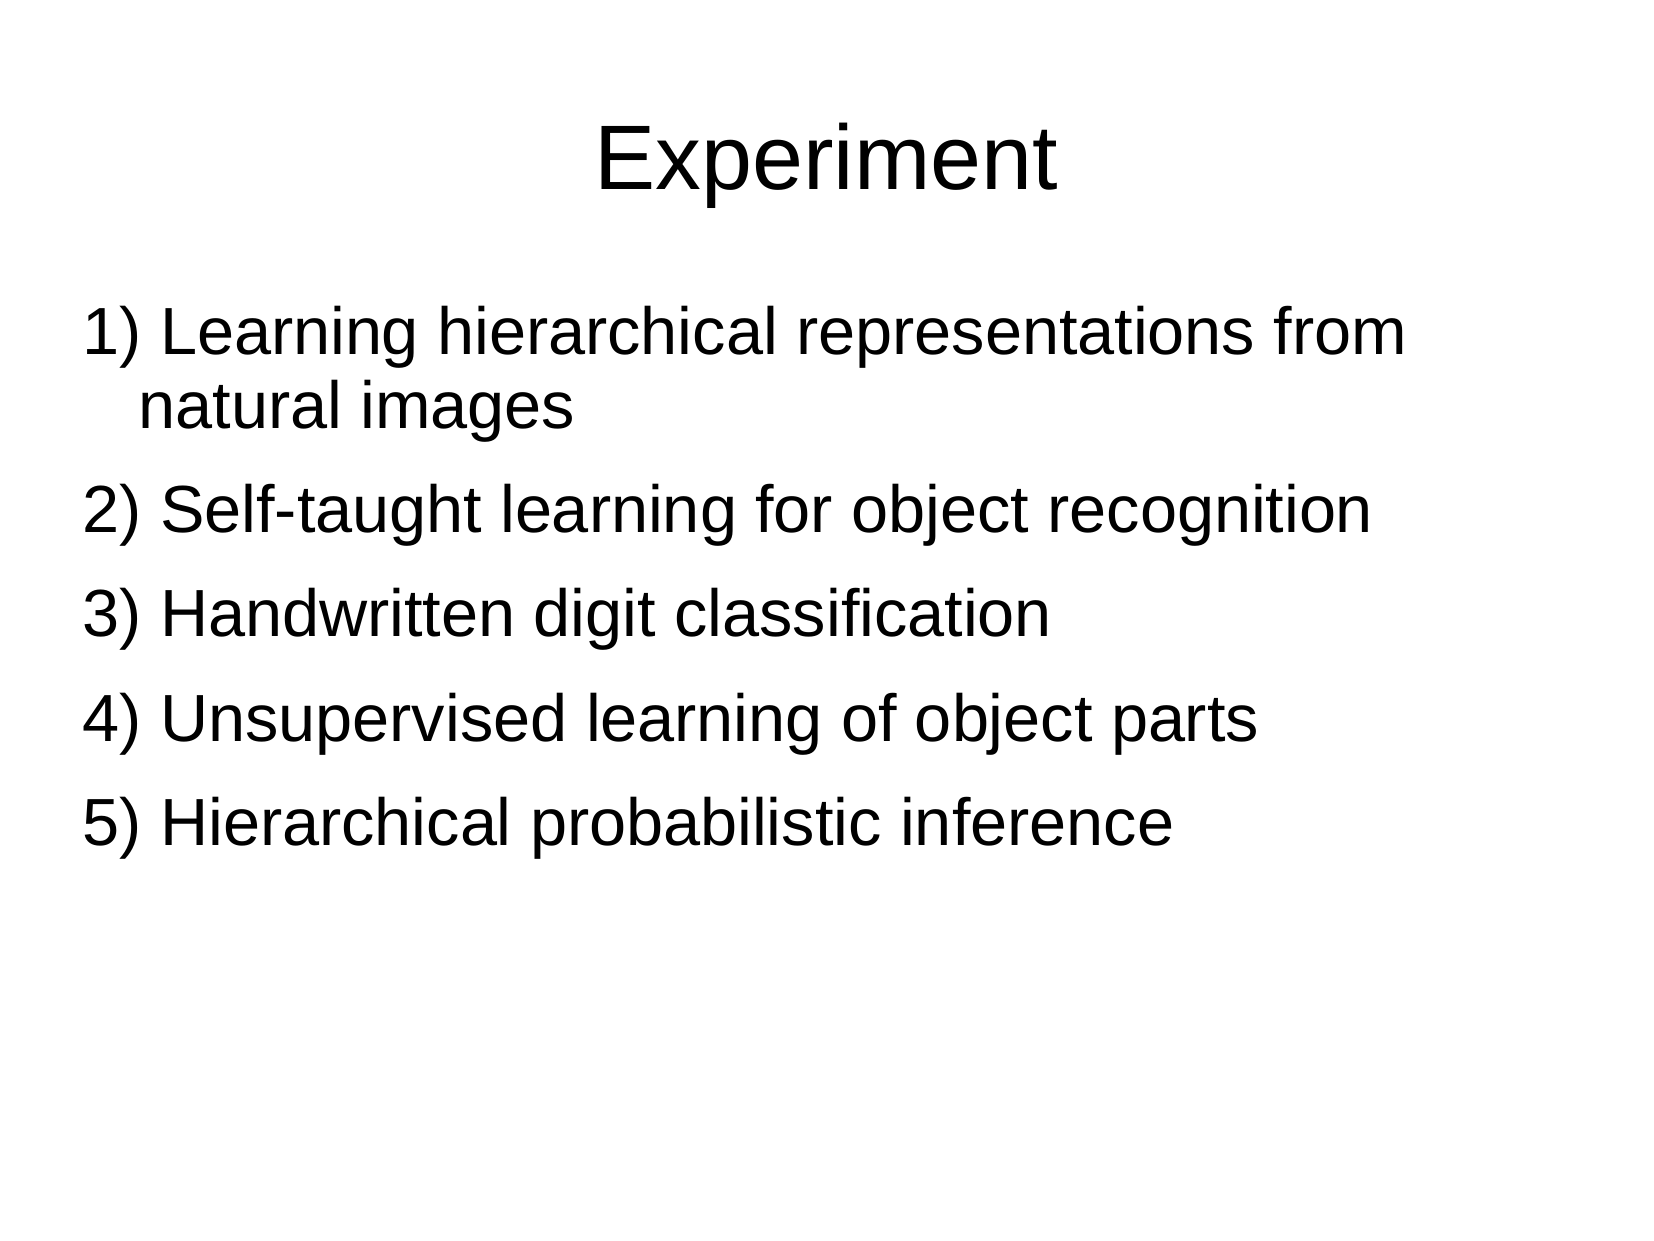

# Experiment
 Learning hierarchical representations from natural images
 Self-taught learning for object recognition
 Handwritten digit classification
 Unsupervised learning of object parts
 Hierarchical probabilistic inference